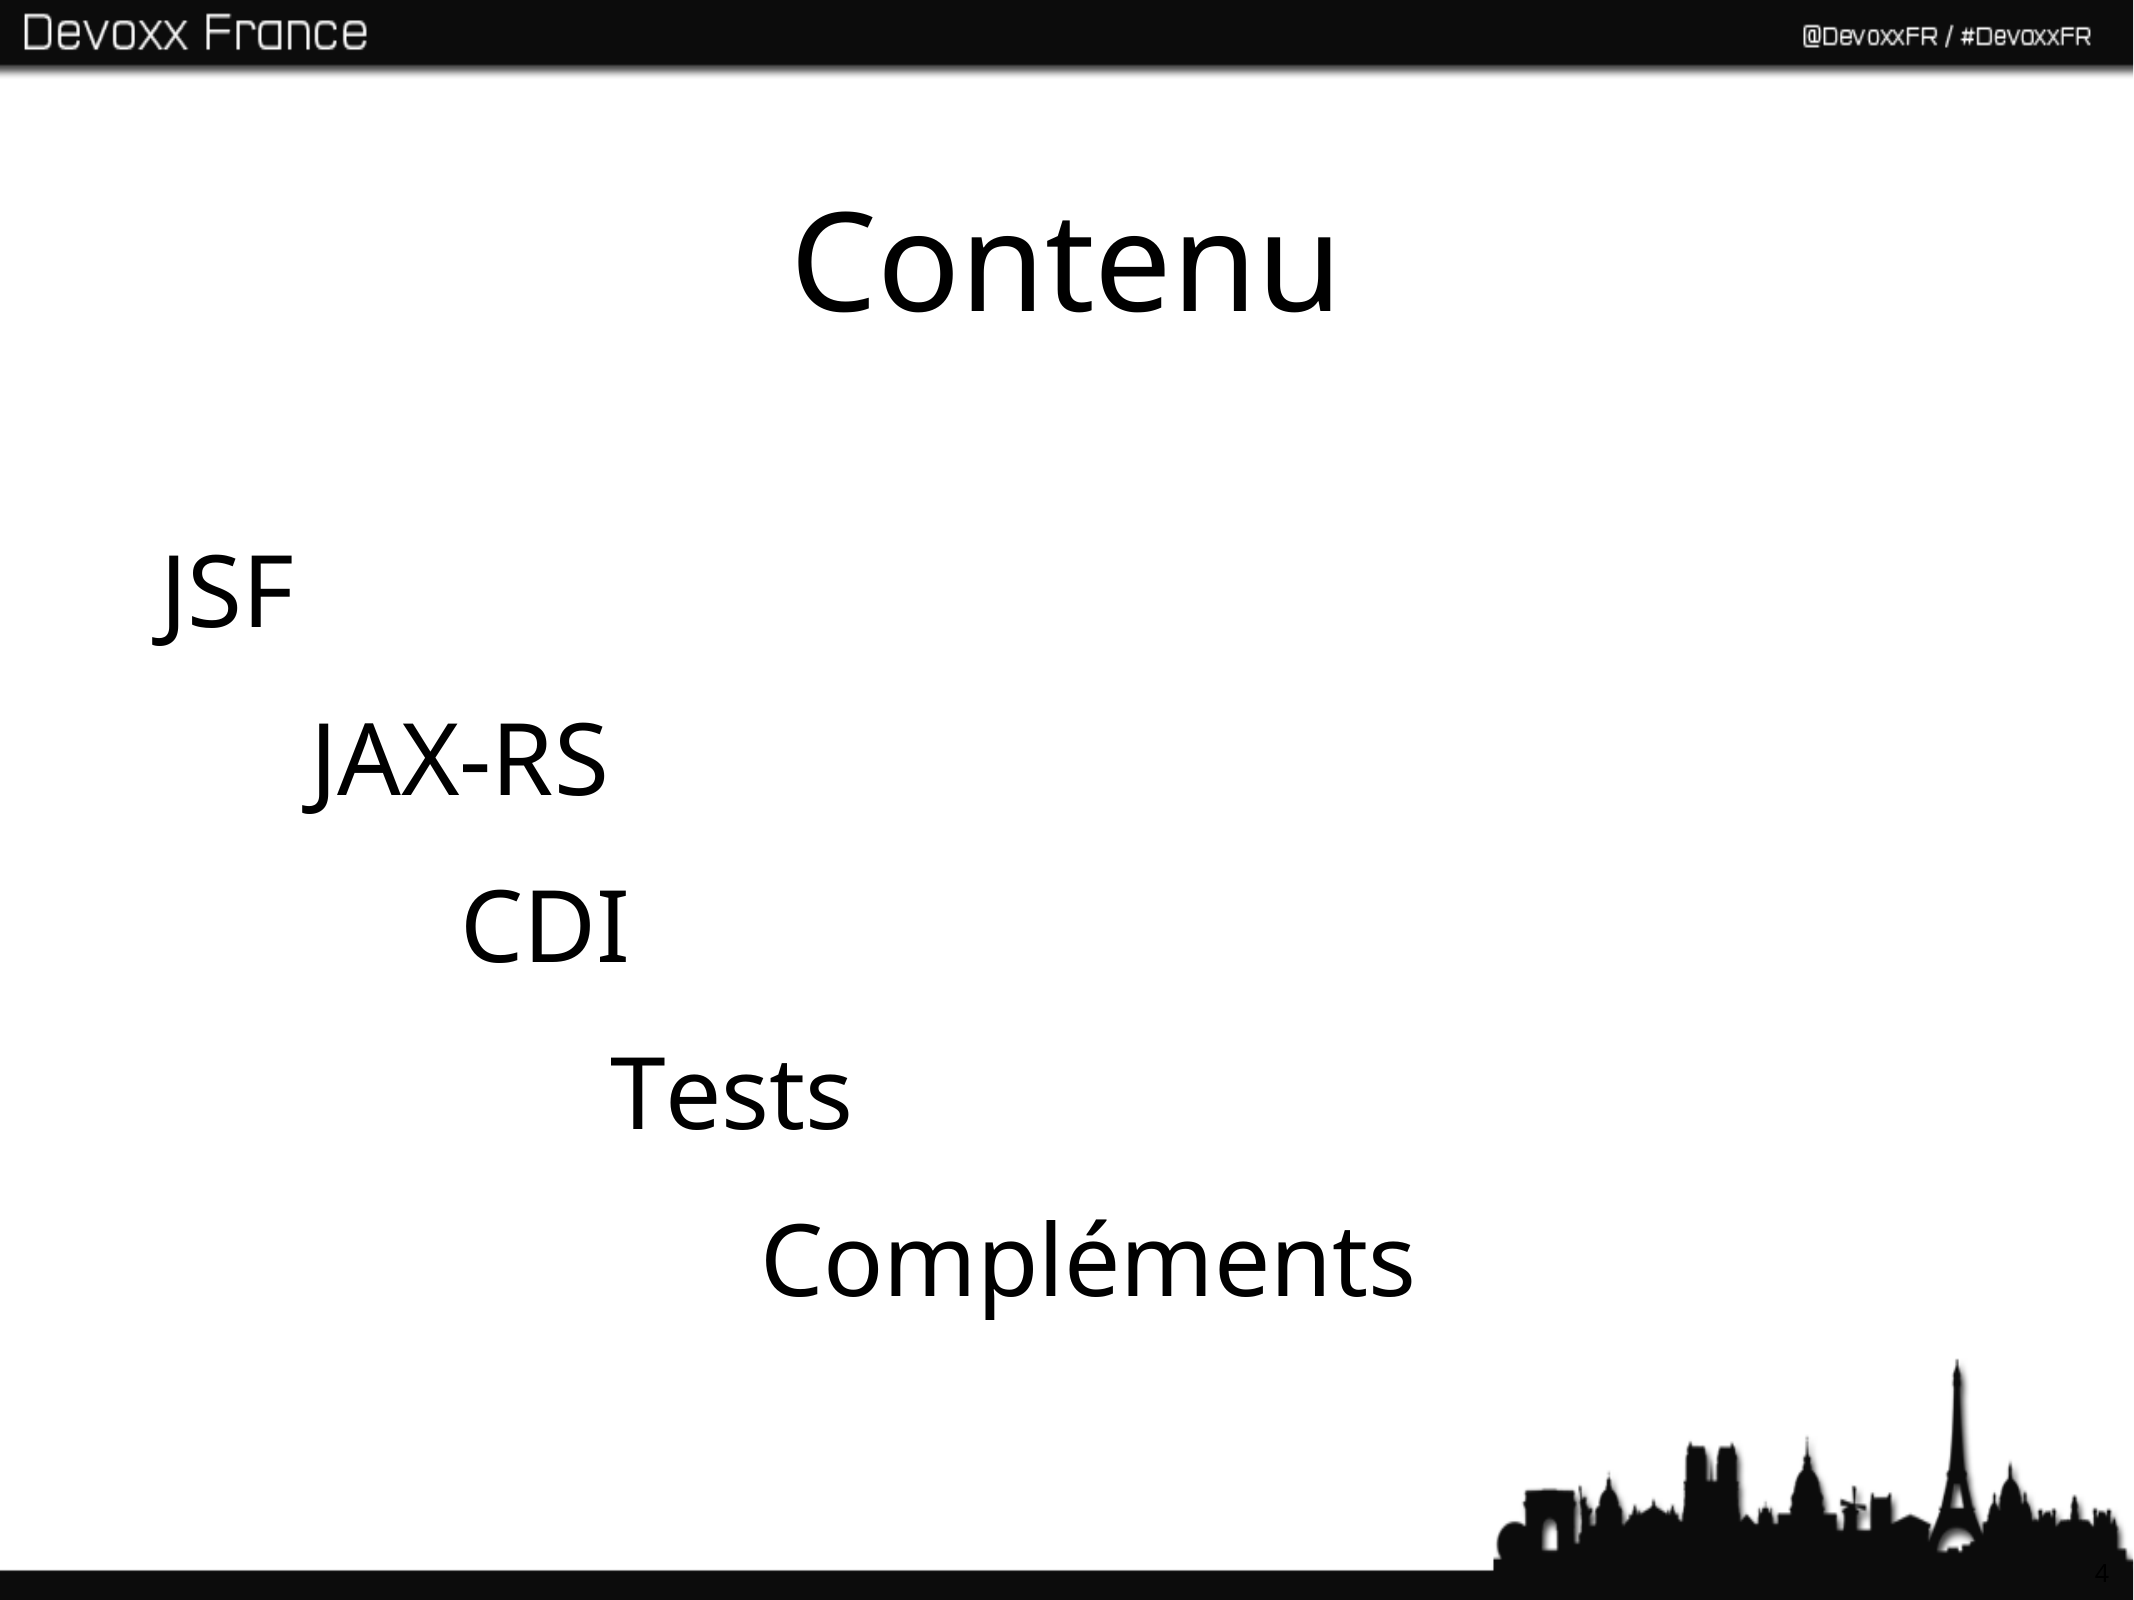

# Contenu
JSF
 	JAX-RS
 		CDI
 			Tests
 				Compléments
4